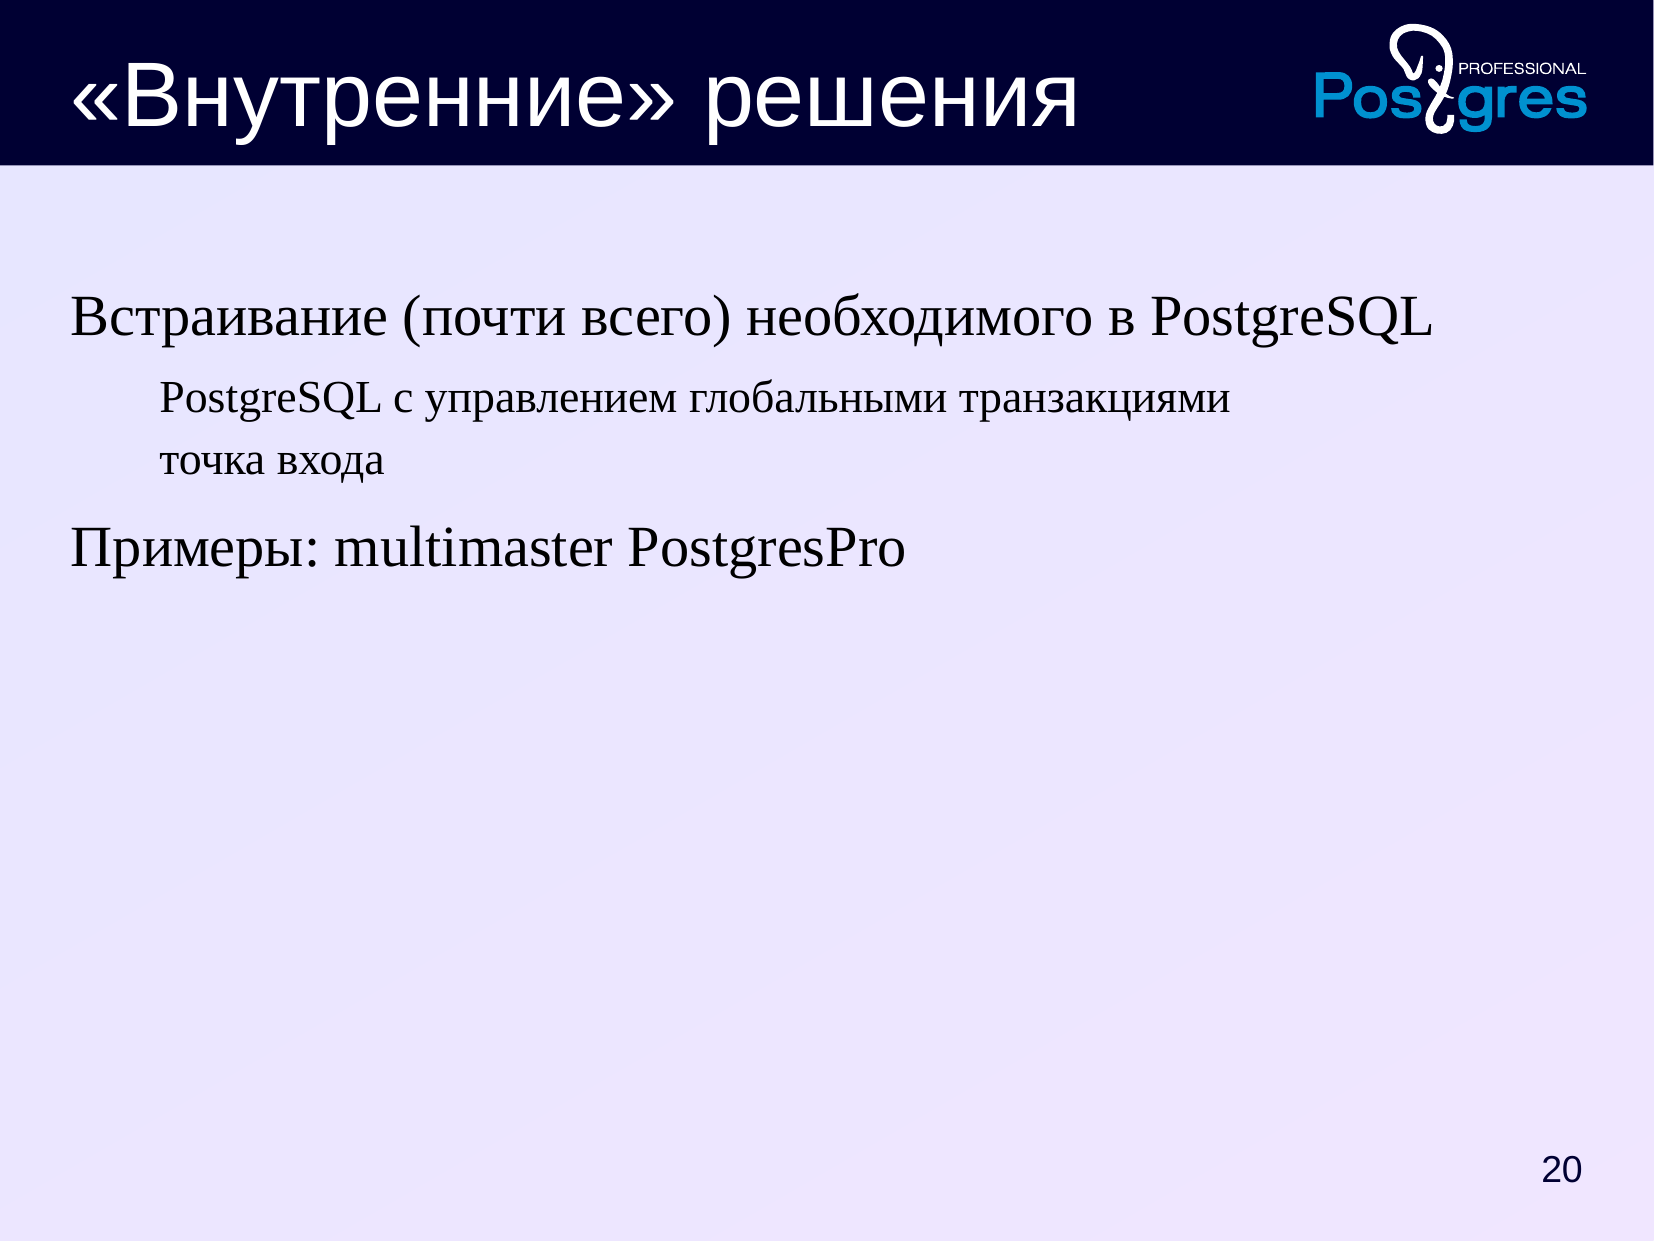

# «Внутренние» решения
Встраивание (почти всего) необходимого в PostgreSQL
PostgreSQL с управлением глобальными транзакциями
точка входа
Примеры: multimaster PostgresPro